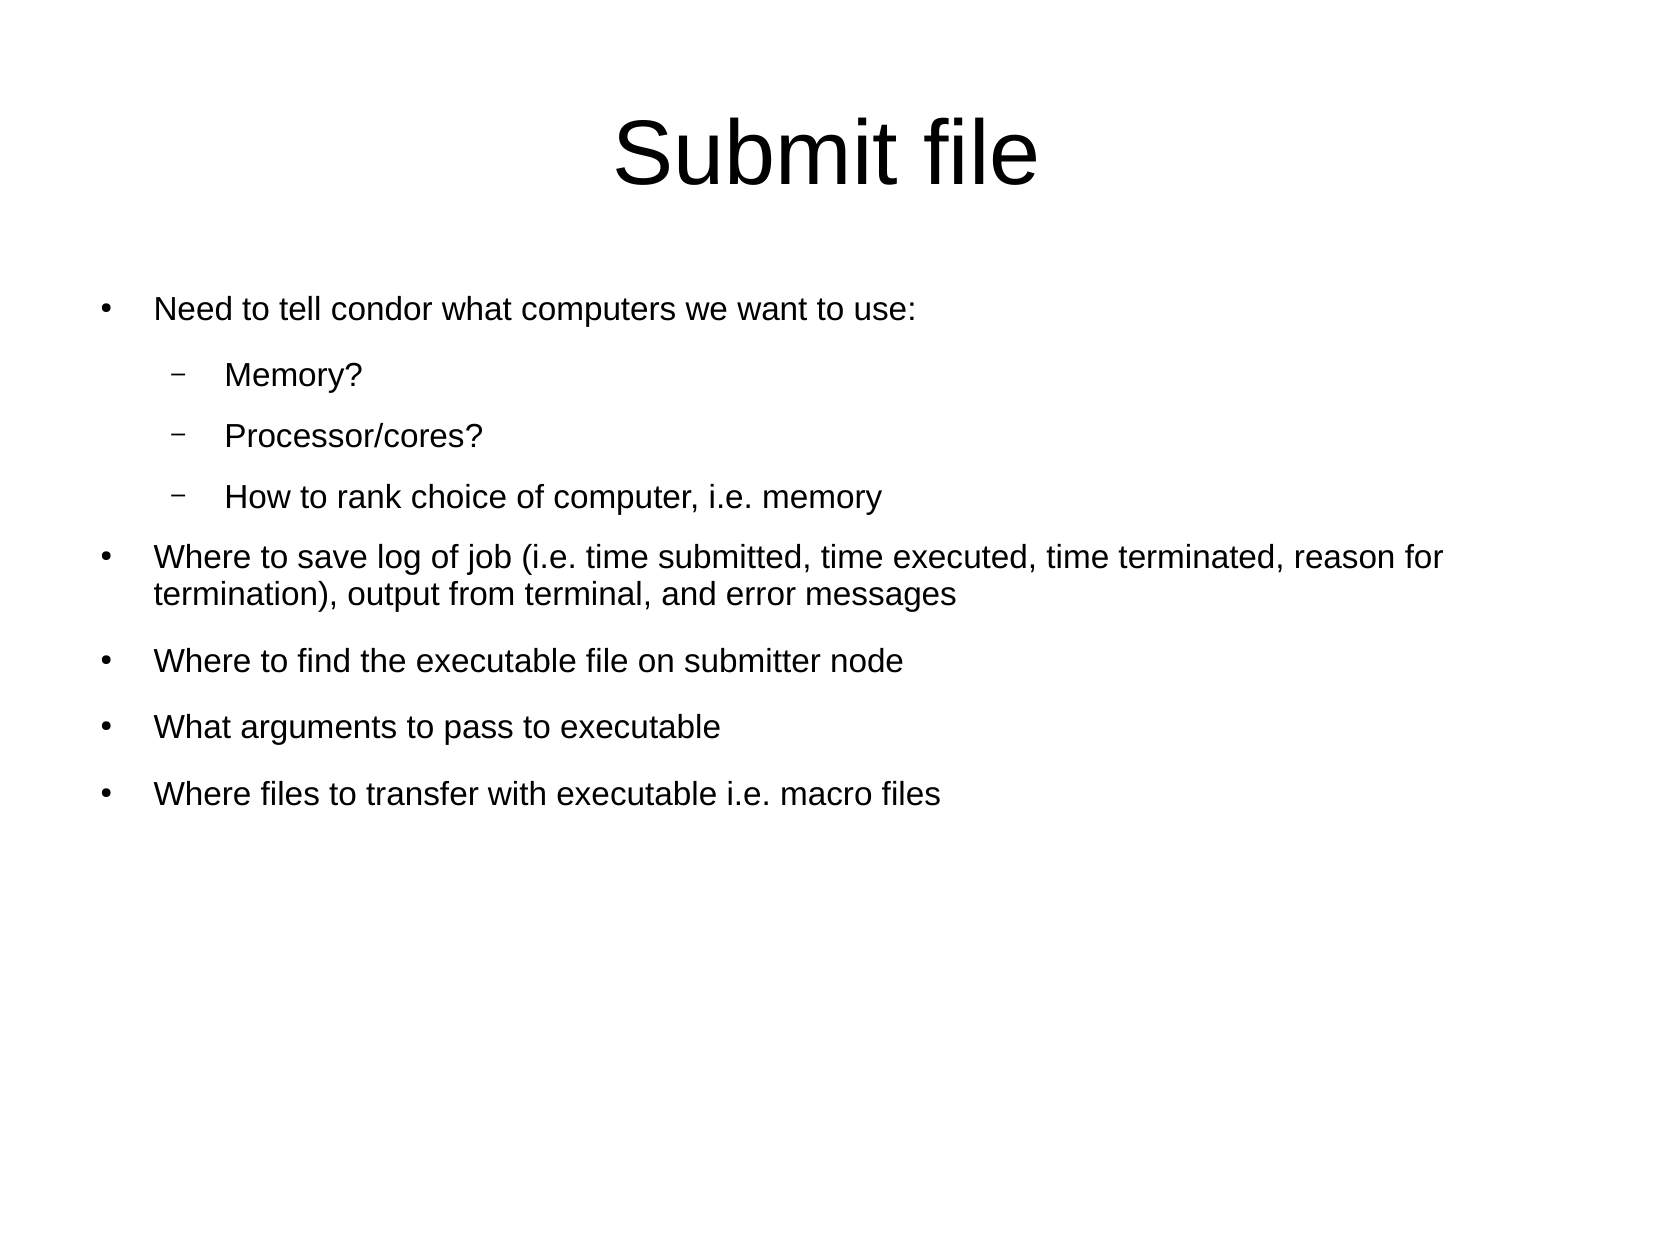

# Submit file
Need to tell condor what computers we want to use:
Memory?
Processor/cores?
How to rank choice of computer, i.e. memory
Where to save log of job (i.e. time submitted, time executed, time terminated, reason for termination), output from terminal, and error messages
Where to find the executable file on submitter node
What arguments to pass to executable
Where files to transfer with executable i.e. macro files